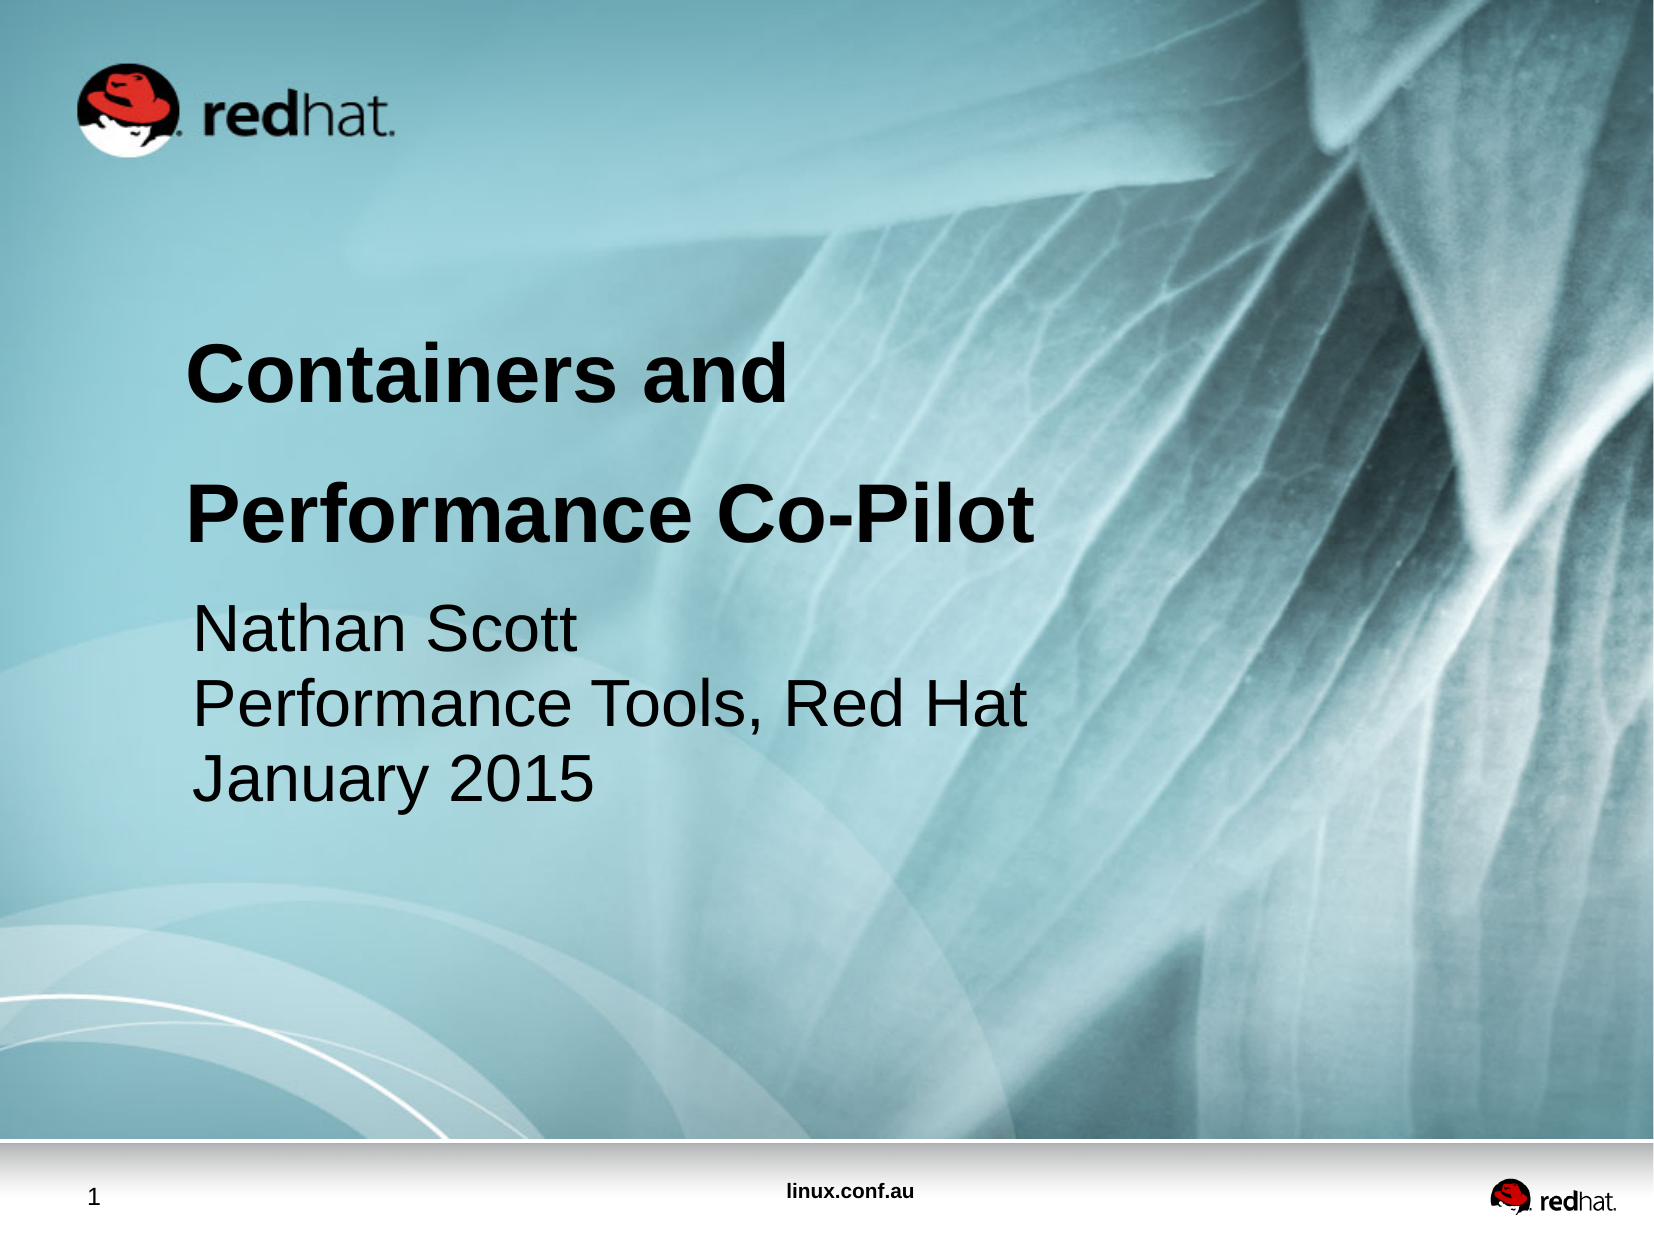

Containers and
Performance Co-Pilot
Nathan Scott
Performance Tools, Red Hat
January 2015